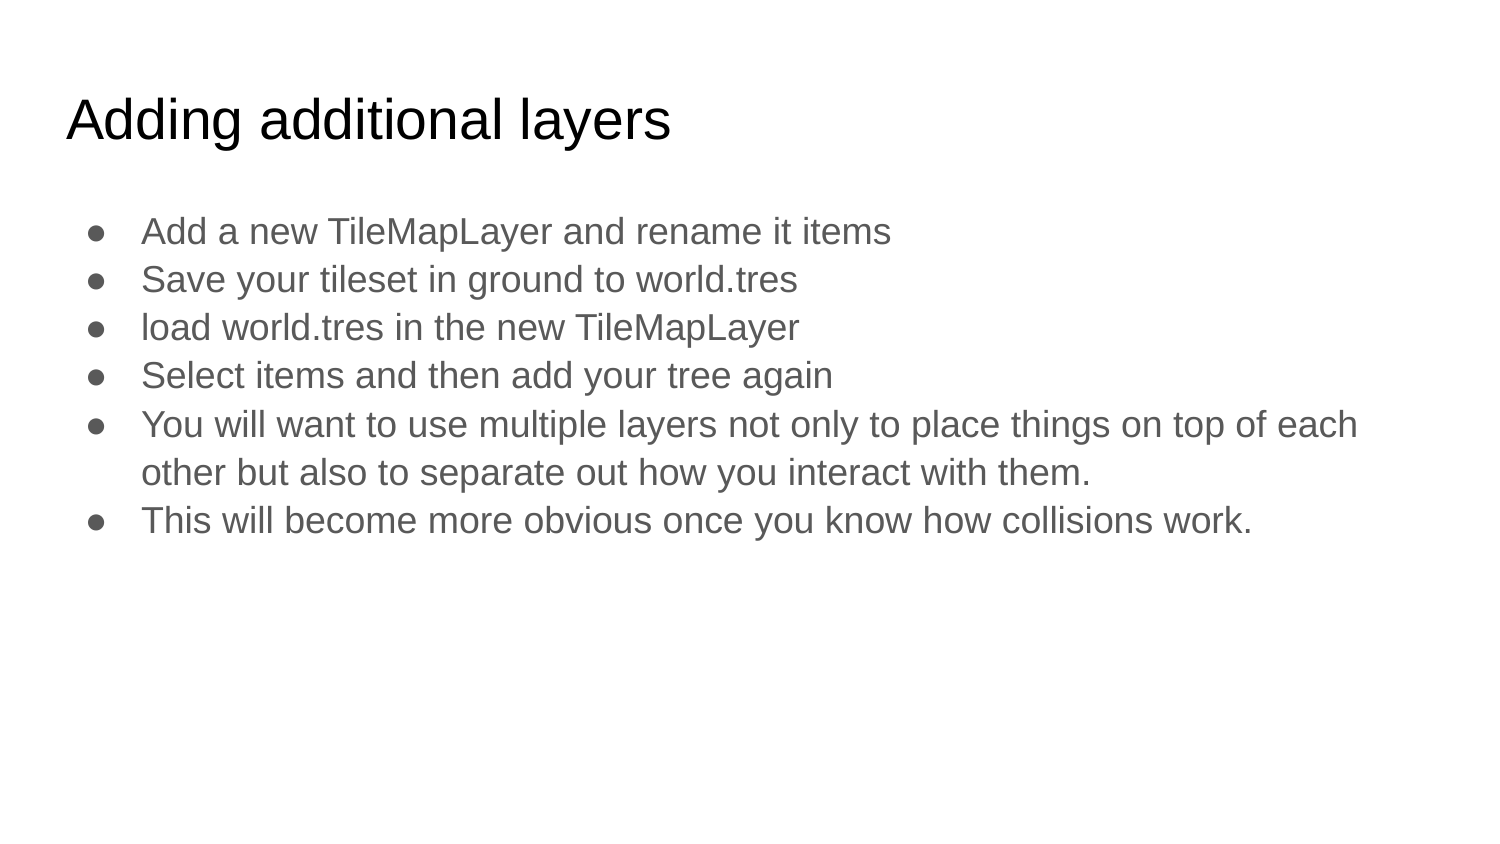

# Adding additional layers
Add a new TileMapLayer and rename it items
Save your tileset in ground to world.tres
load world.tres in the new TileMapLayer
Select items and then add your tree again
You will want to use multiple layers not only to place things on top of each other but also to separate out how you interact with them.
This will become more obvious once you know how collisions work.